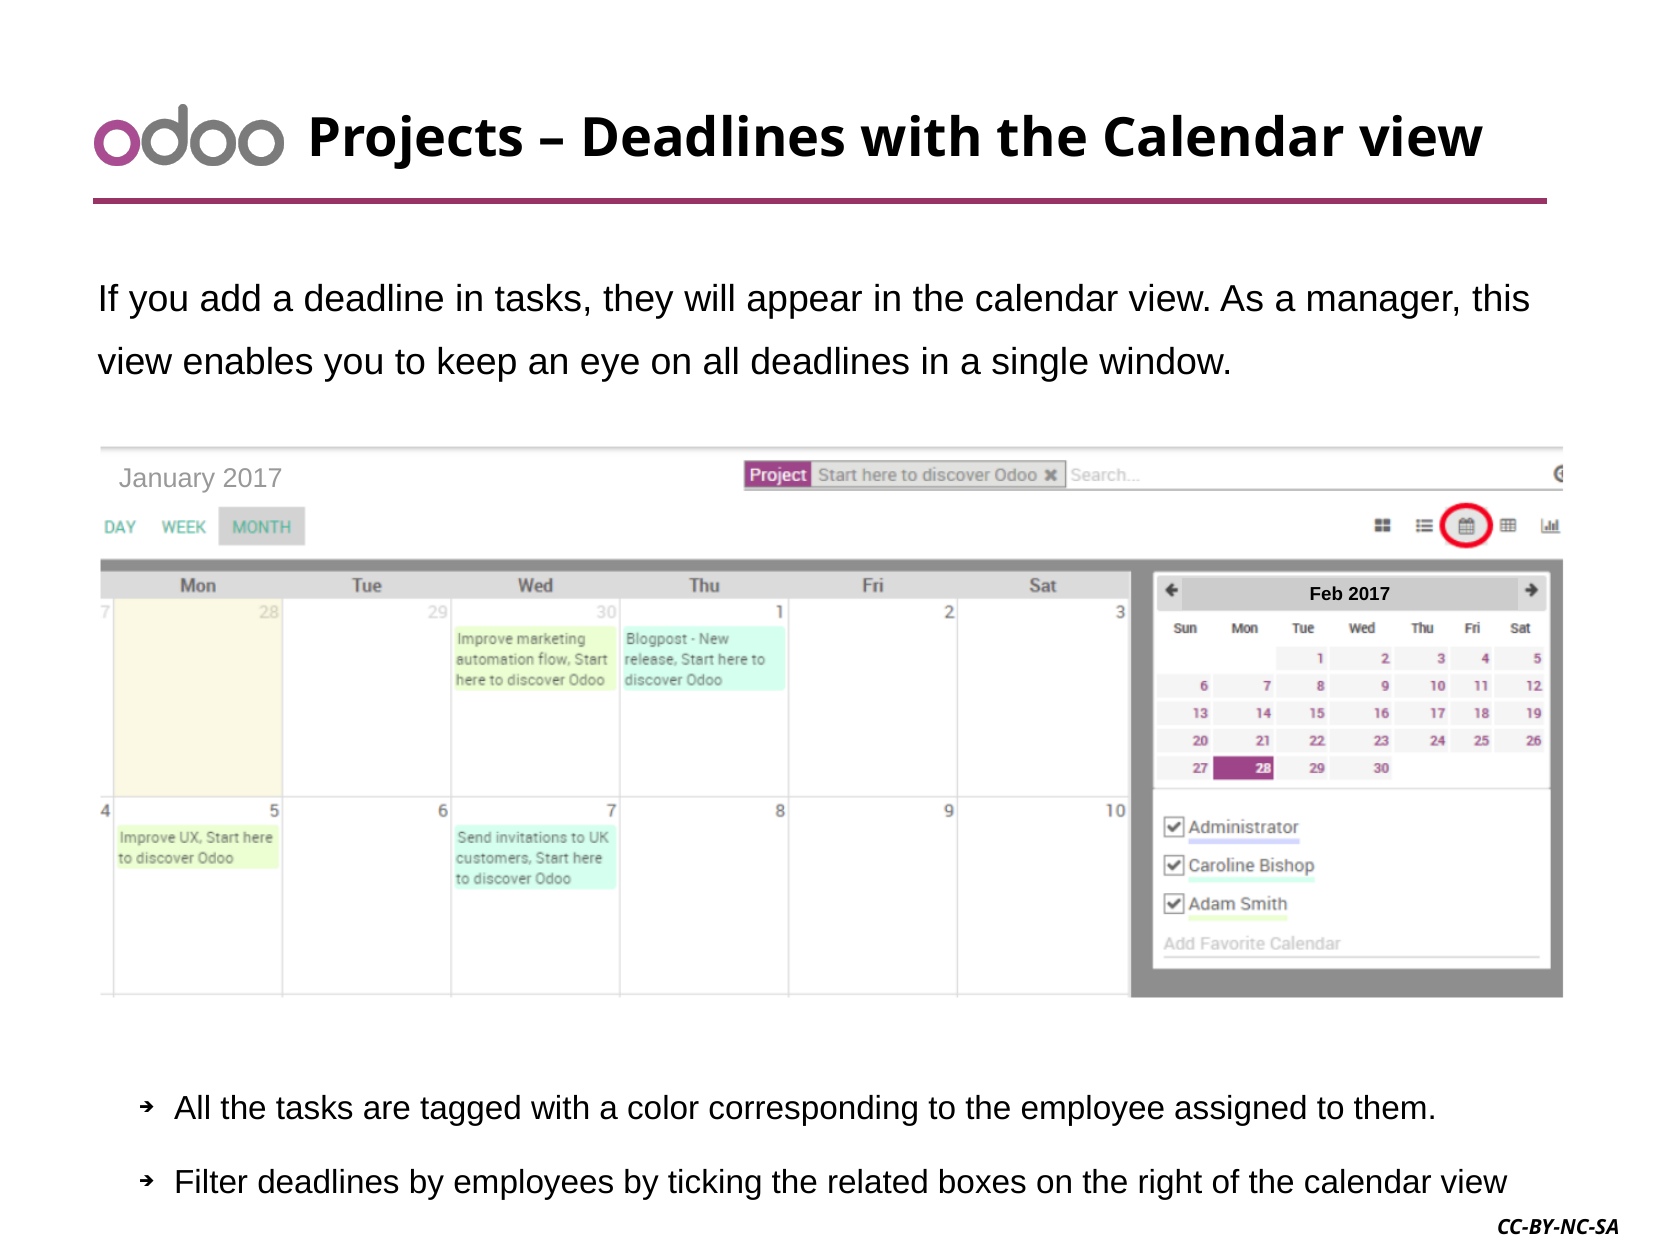

# Projects – Deadlines with the Calendar view
If you add a deadline in tasks, they will appear in the calendar view. As a manager, this view enables you to keep an eye on all deadlines in a single window.
January 2017
Feb 2017
All the tasks are tagged with a color corresponding to the employee assigned to them.
Filter deadlines by employees by ticking the related boxes on the right of the calendar view
CC-BY-NC-SA